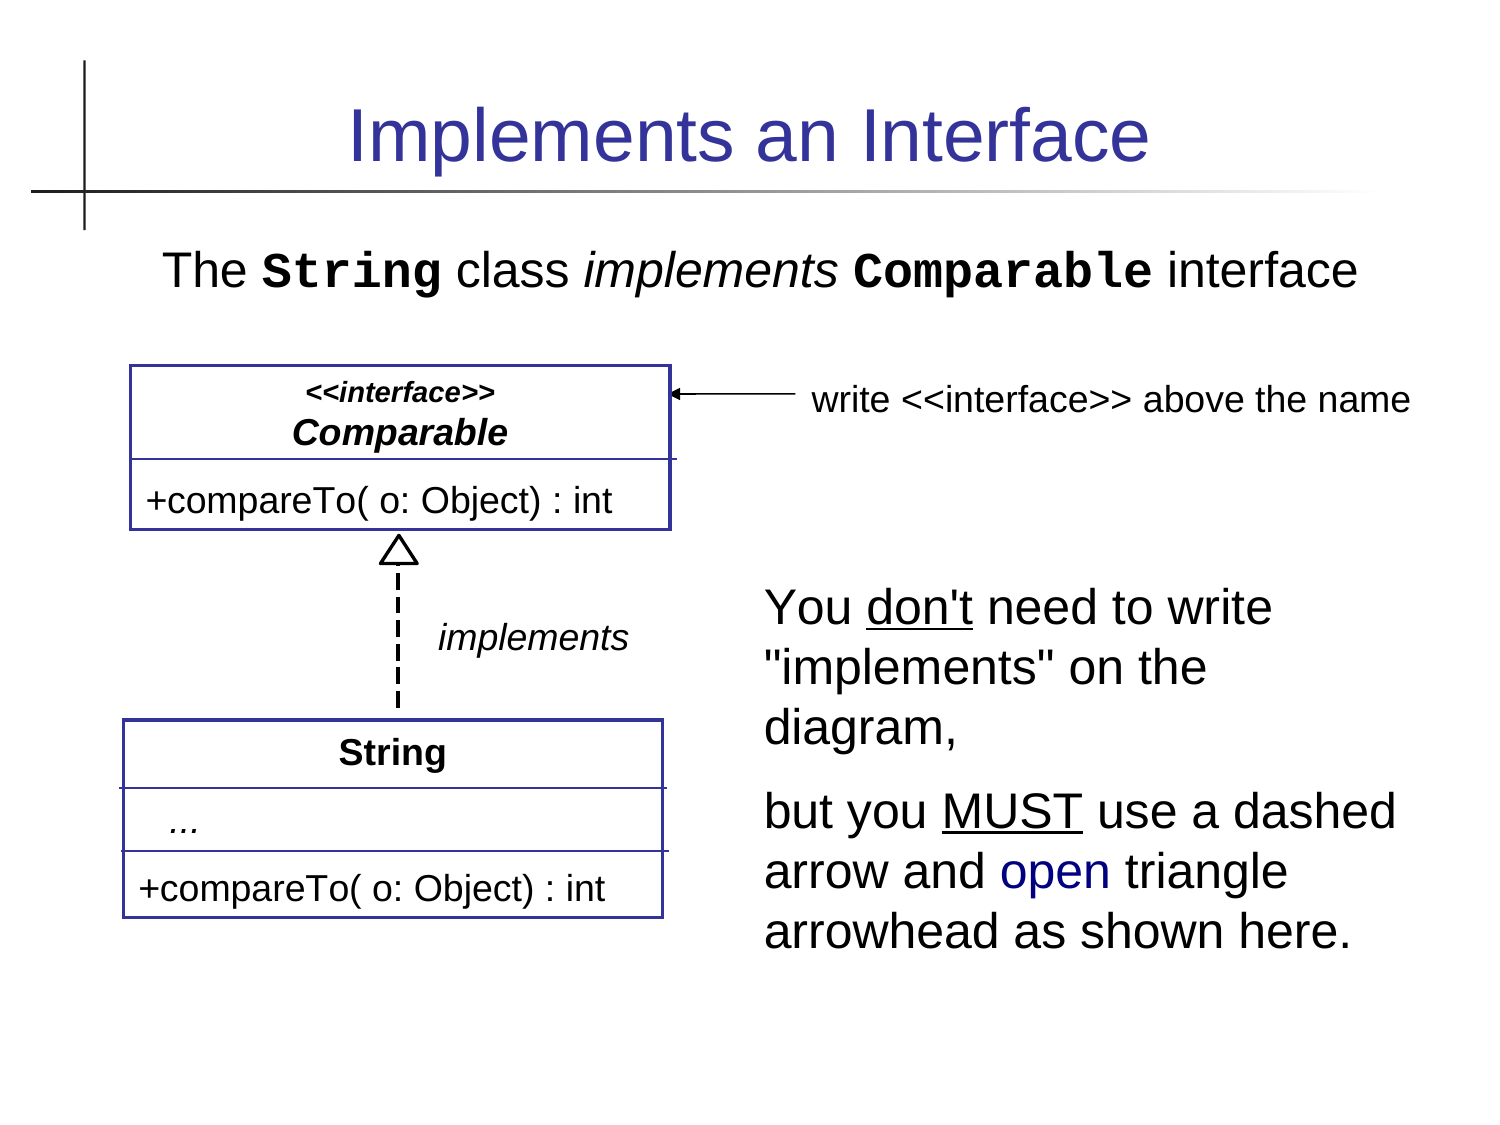

# Implements an Interface
The String class implements Comparable interface
<<interface>>
Comparable
+compareTo( o: Object) : int
write <<interface>> above the name
You don't need to write "implements" on the diagram,
but you MUST use a dashed arrow and open triangle arrowhead as shown here.
implements
String
 ...
+compareTo( o: Object) : int